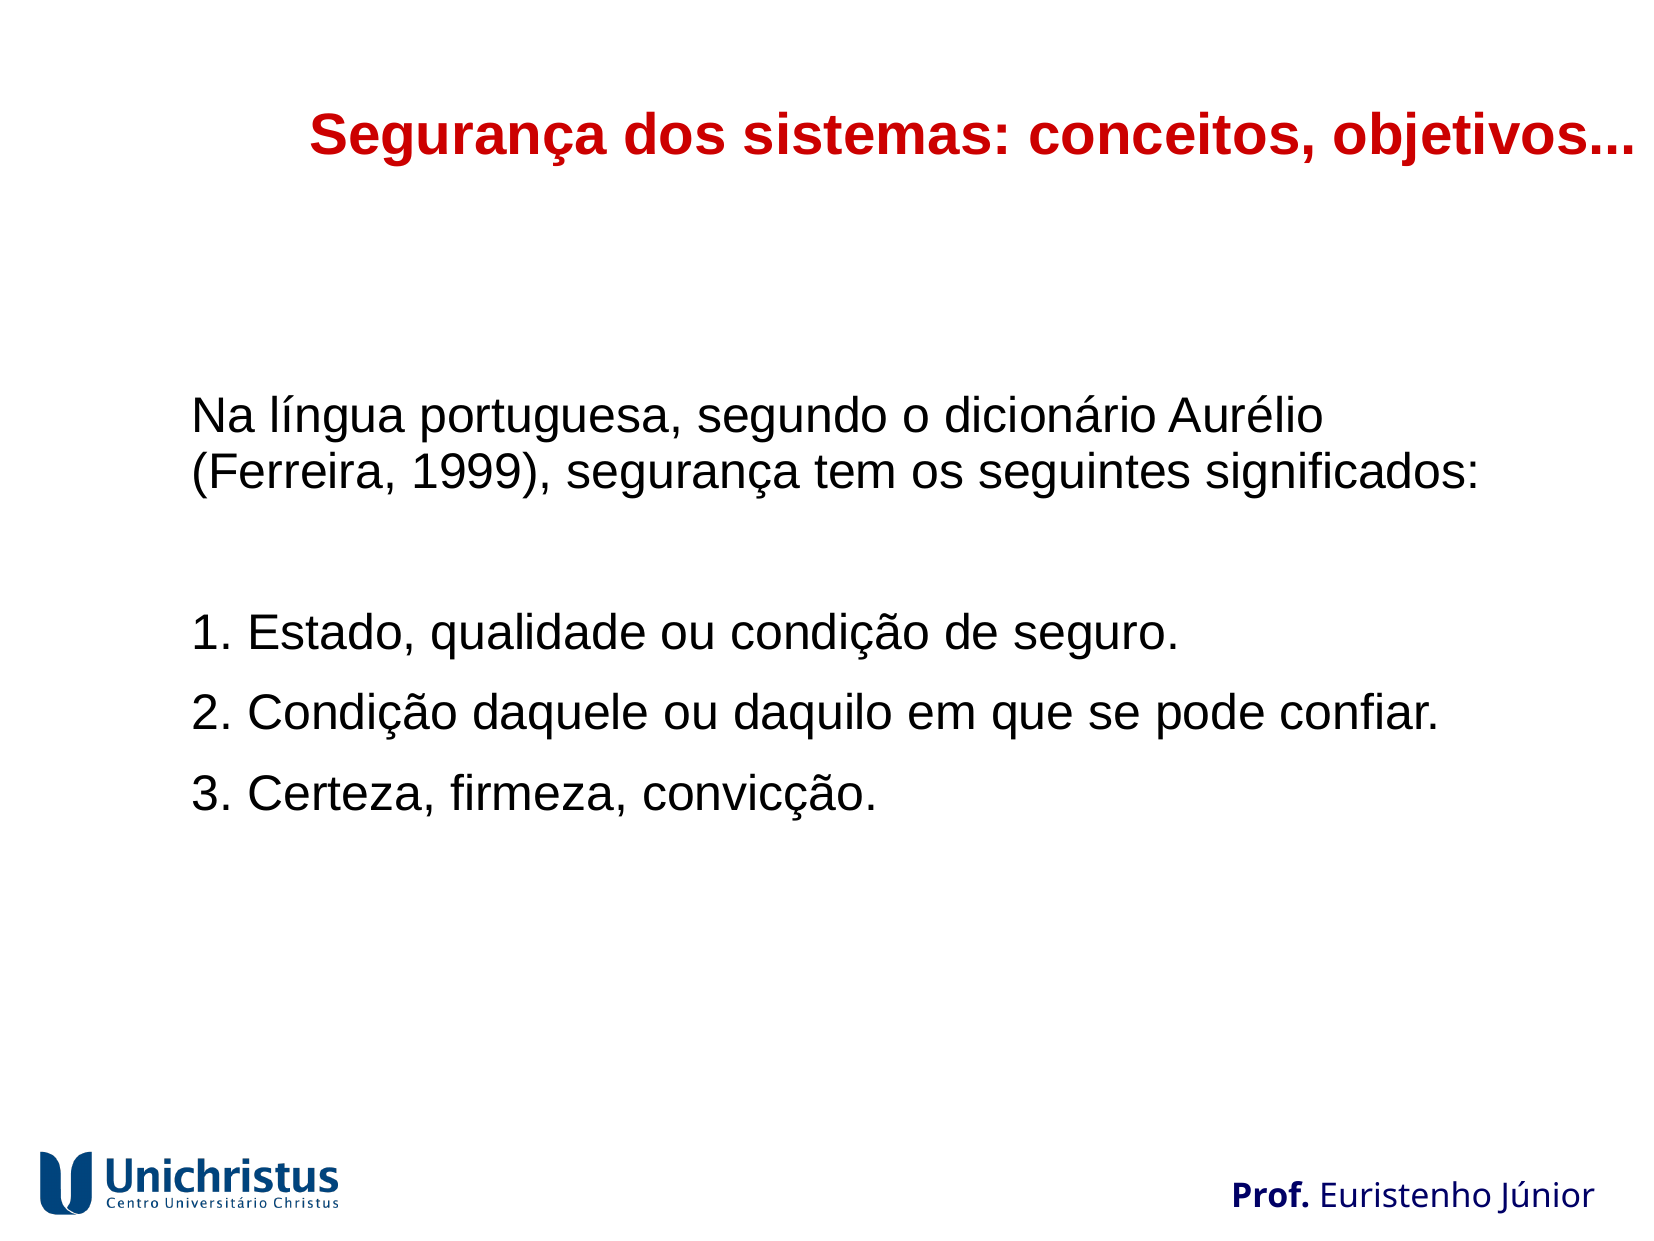

Segurança dos sistemas: conceitos, objetivos...
Na língua portuguesa, segundo o dicionário Aurélio (Ferreira, 1999), segurança tem os seguintes significados:
1. Estado, qualidade ou condição de seguro.
2. Condição daquele ou daquilo em que se pode confiar.
3. Certeza, firmeza, convicção.
Prof. Euristenho Júnior